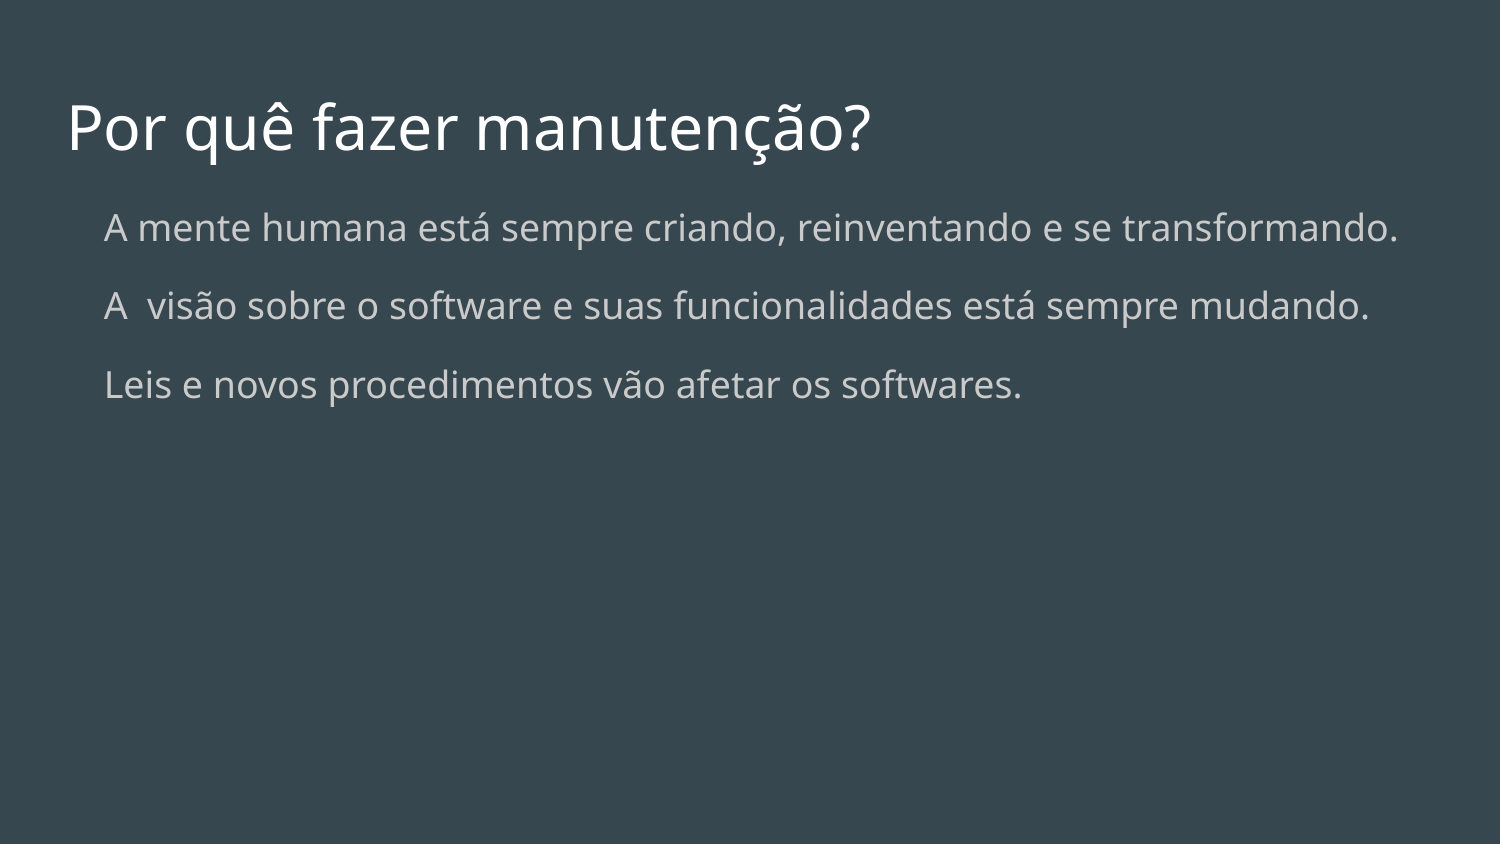

# Por quê fazer manutenção?
A mente humana está sempre criando, reinventando e se transformando.
A visão sobre o software e suas funcionalidades está sempre mudando.
Leis e novos procedimentos vão afetar os softwares.